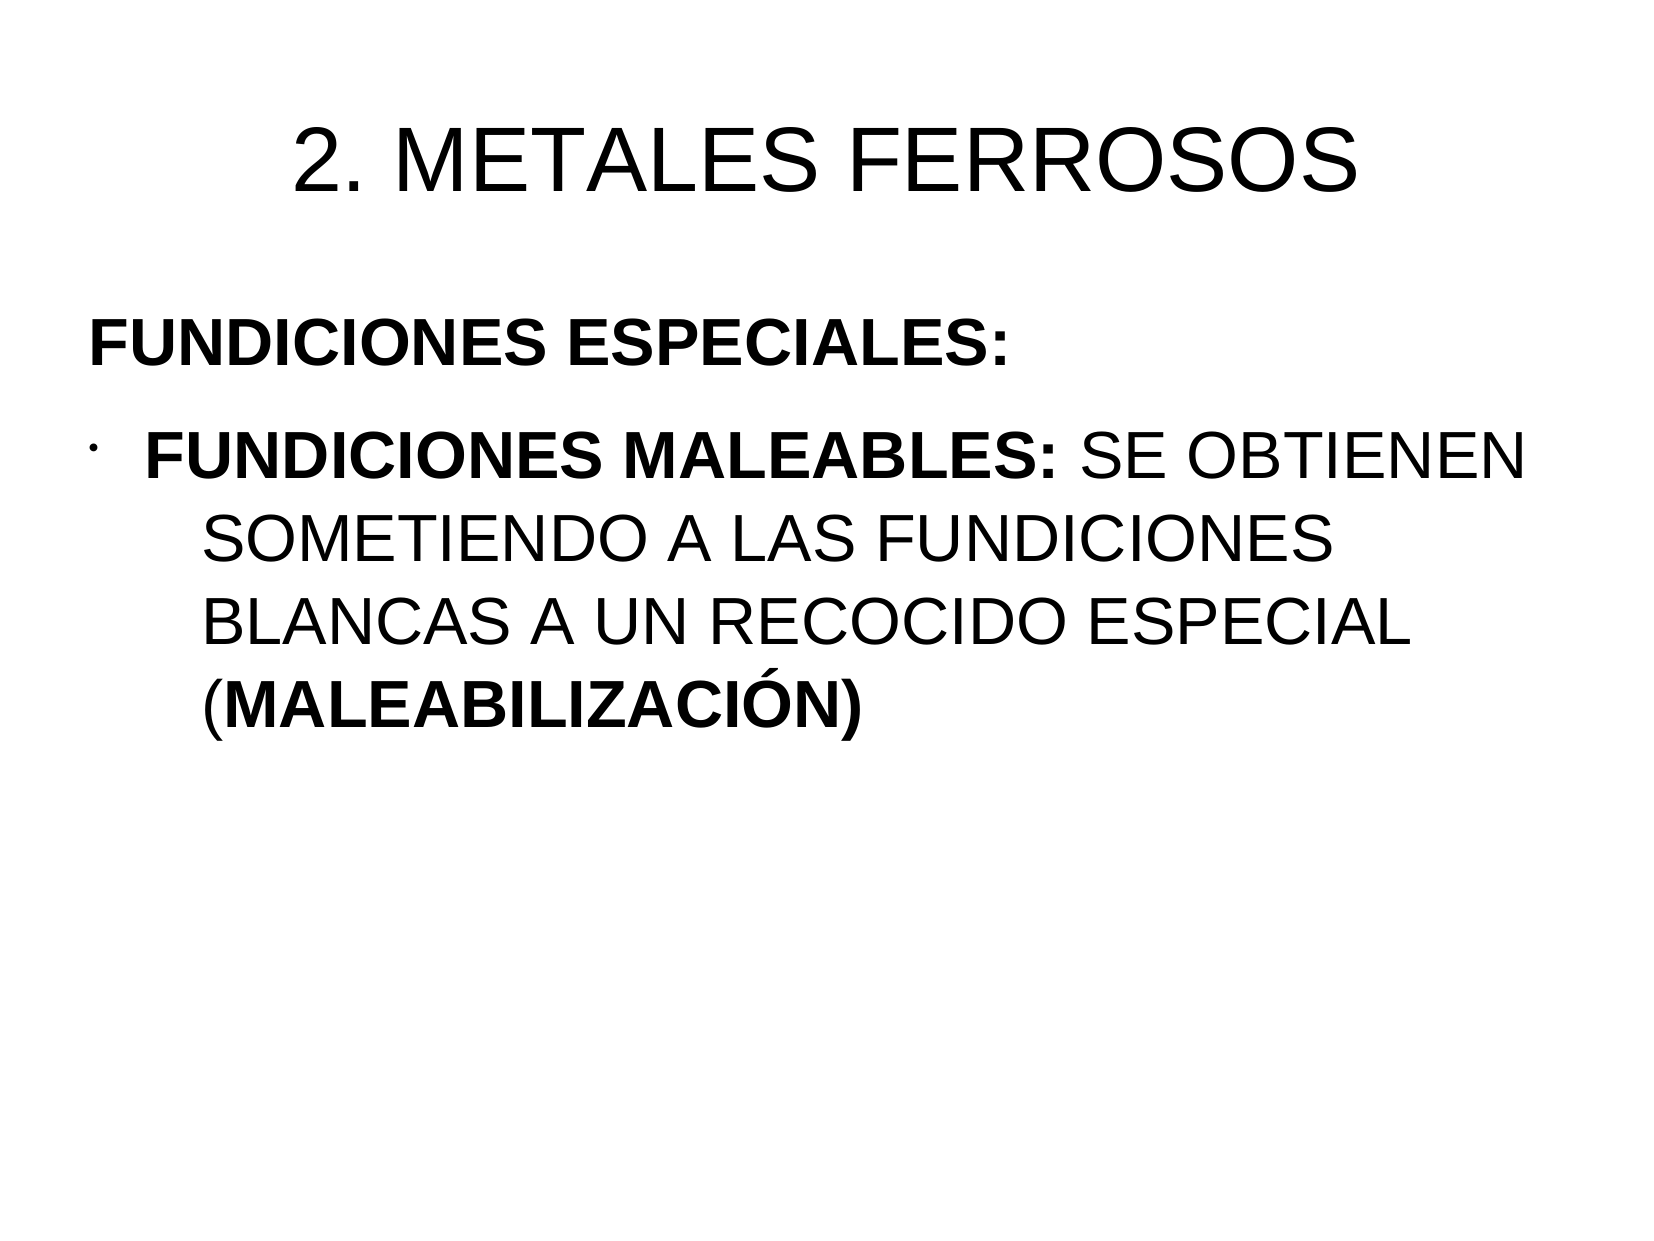

# 2. METALES FERROSOS
FUNDICIONES ESPECIALES:
FUNDICIONES MALEABLES: SE OBTIENEN SOMETIENDO A LAS FUNDICIONES BLANCAS A UN RECOCIDO ESPECIAL (MALEABILIZACIÓN)